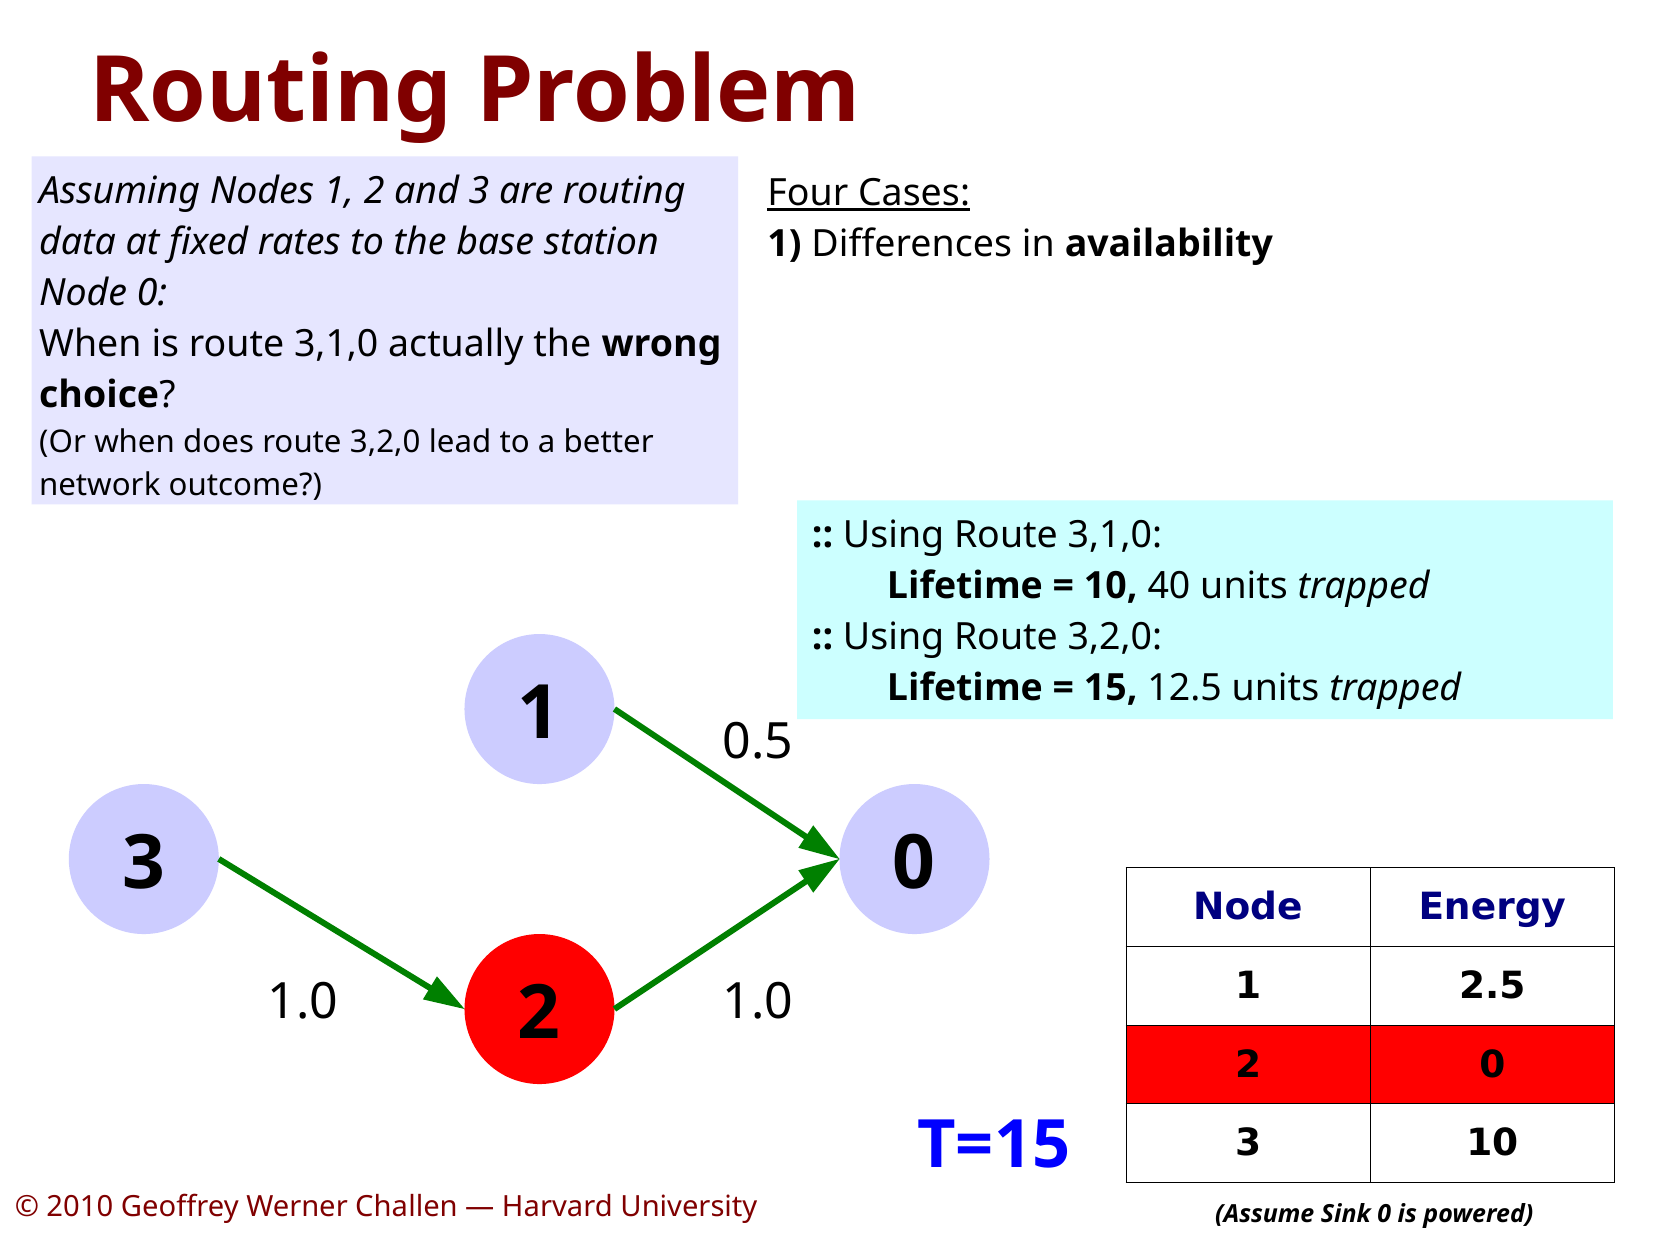

# Routing Problem
Assuming Nodes 1, 2 and 3 are routing data at fixed rates to the base station Node 0:
When is route 3,1,0 actually the wrong choice?
(Or when does route 3,2,0 lead to a better network outcome?)
Four Cases:
1) Differences in availability
:: Using Route 3,1,0:
	Lifetime = 10, 40 units trapped
:: Using Route 3,2,0:
	Lifetime = 15, 12.5 units trapped
1
0.5
1.0
1.0
3
0
| Node | Energy |
| --- | --- |
| 1 | 2.5 |
| 2 | 0 |
| 3 | 10 |
2
T=15
(Assume Sink 0 is powered)